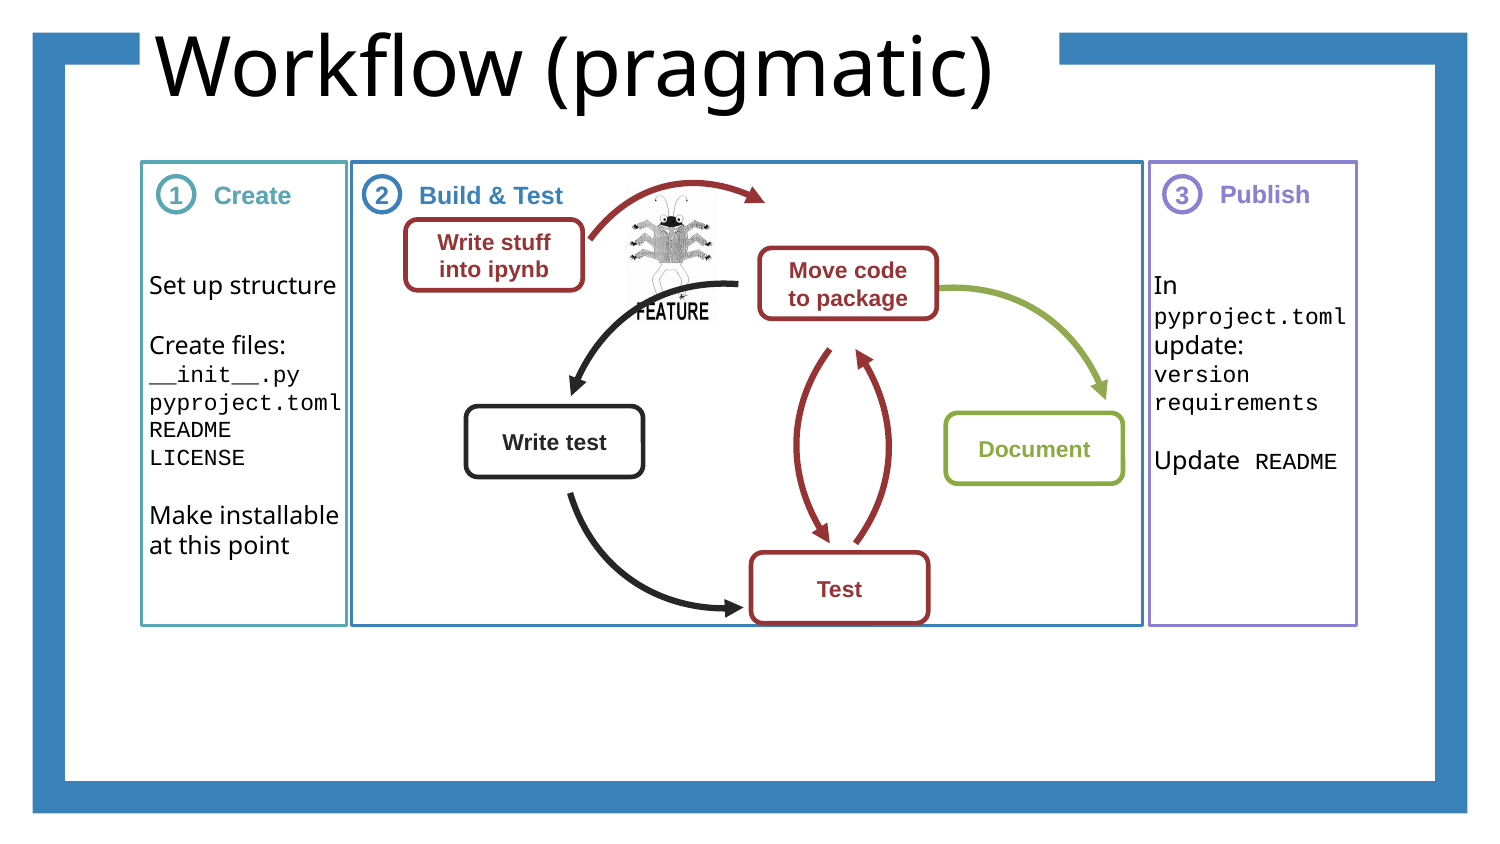

# Workflow (pragmatic)
Publish
Publish
Create
Create
Build & Test
1
1
2
2
3
3
Write stuff into ipynb
Move code to package
Set up structure
Create files: __init__.py pyproject.toml
README
LICENSE
Make installable at this point
In pyproject.toml update:
version
requirements
Update README
In pyproject.toml update:
version
requirements
Update README
Write test
Document
Test